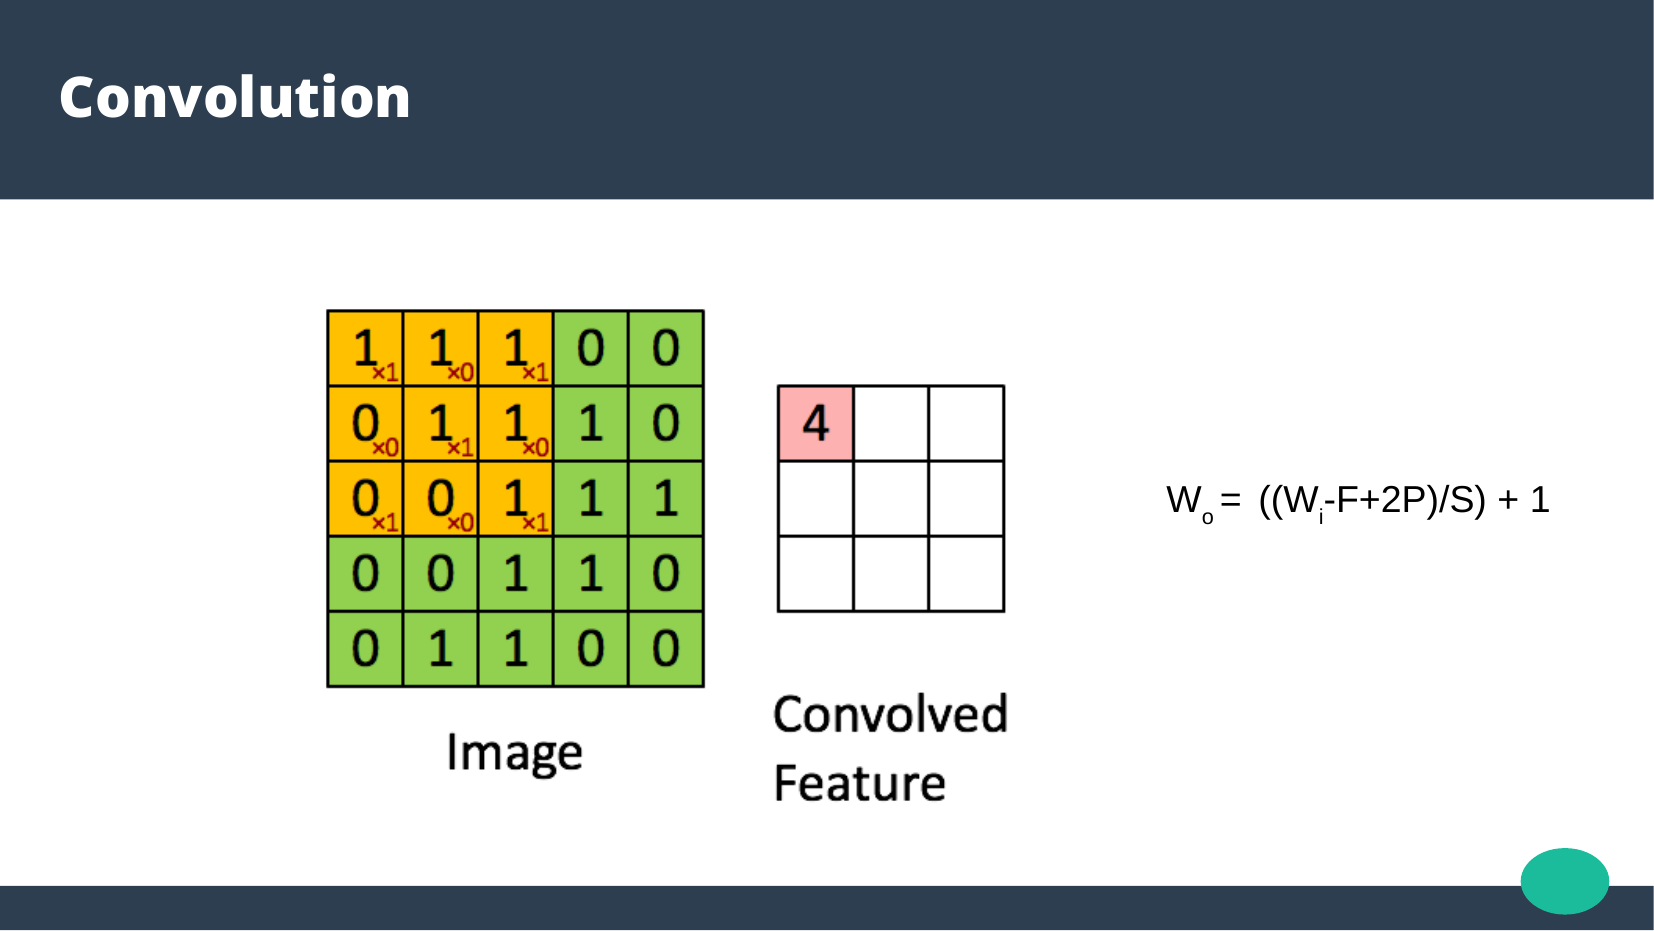

# Convolution
Wo = ((Wi-F+2P)/S) + 1